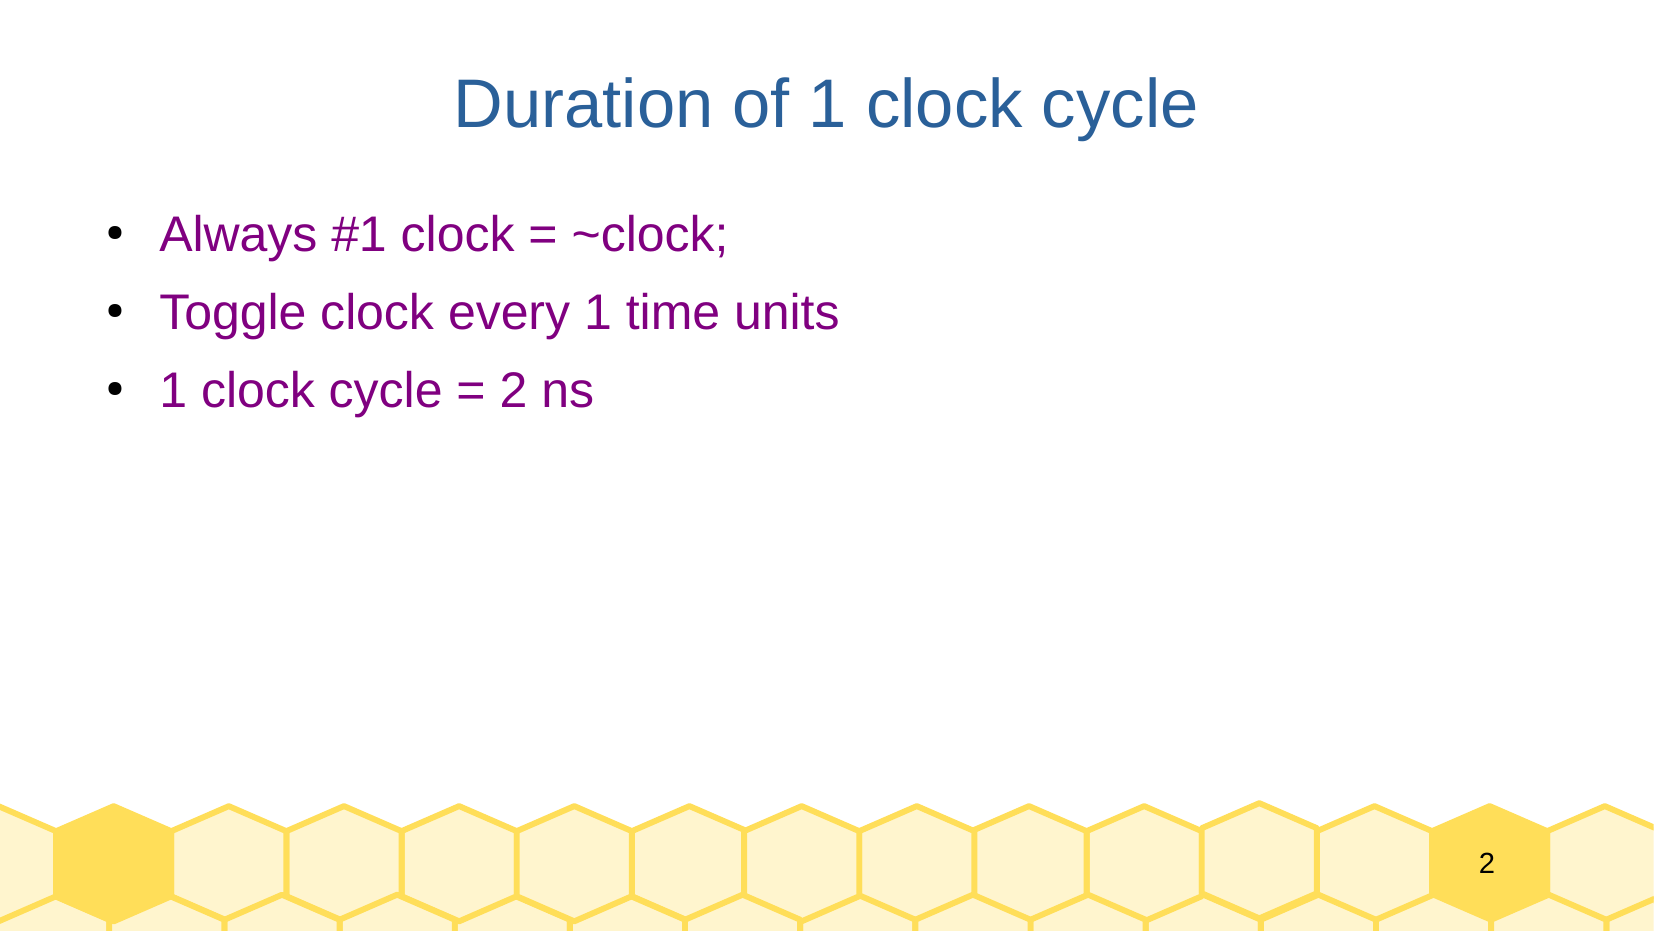

# Duration of 1 clock cycle
Always #1 clock = ~clock;
Toggle clock every 1 time units
1 clock cycle = 2 ns